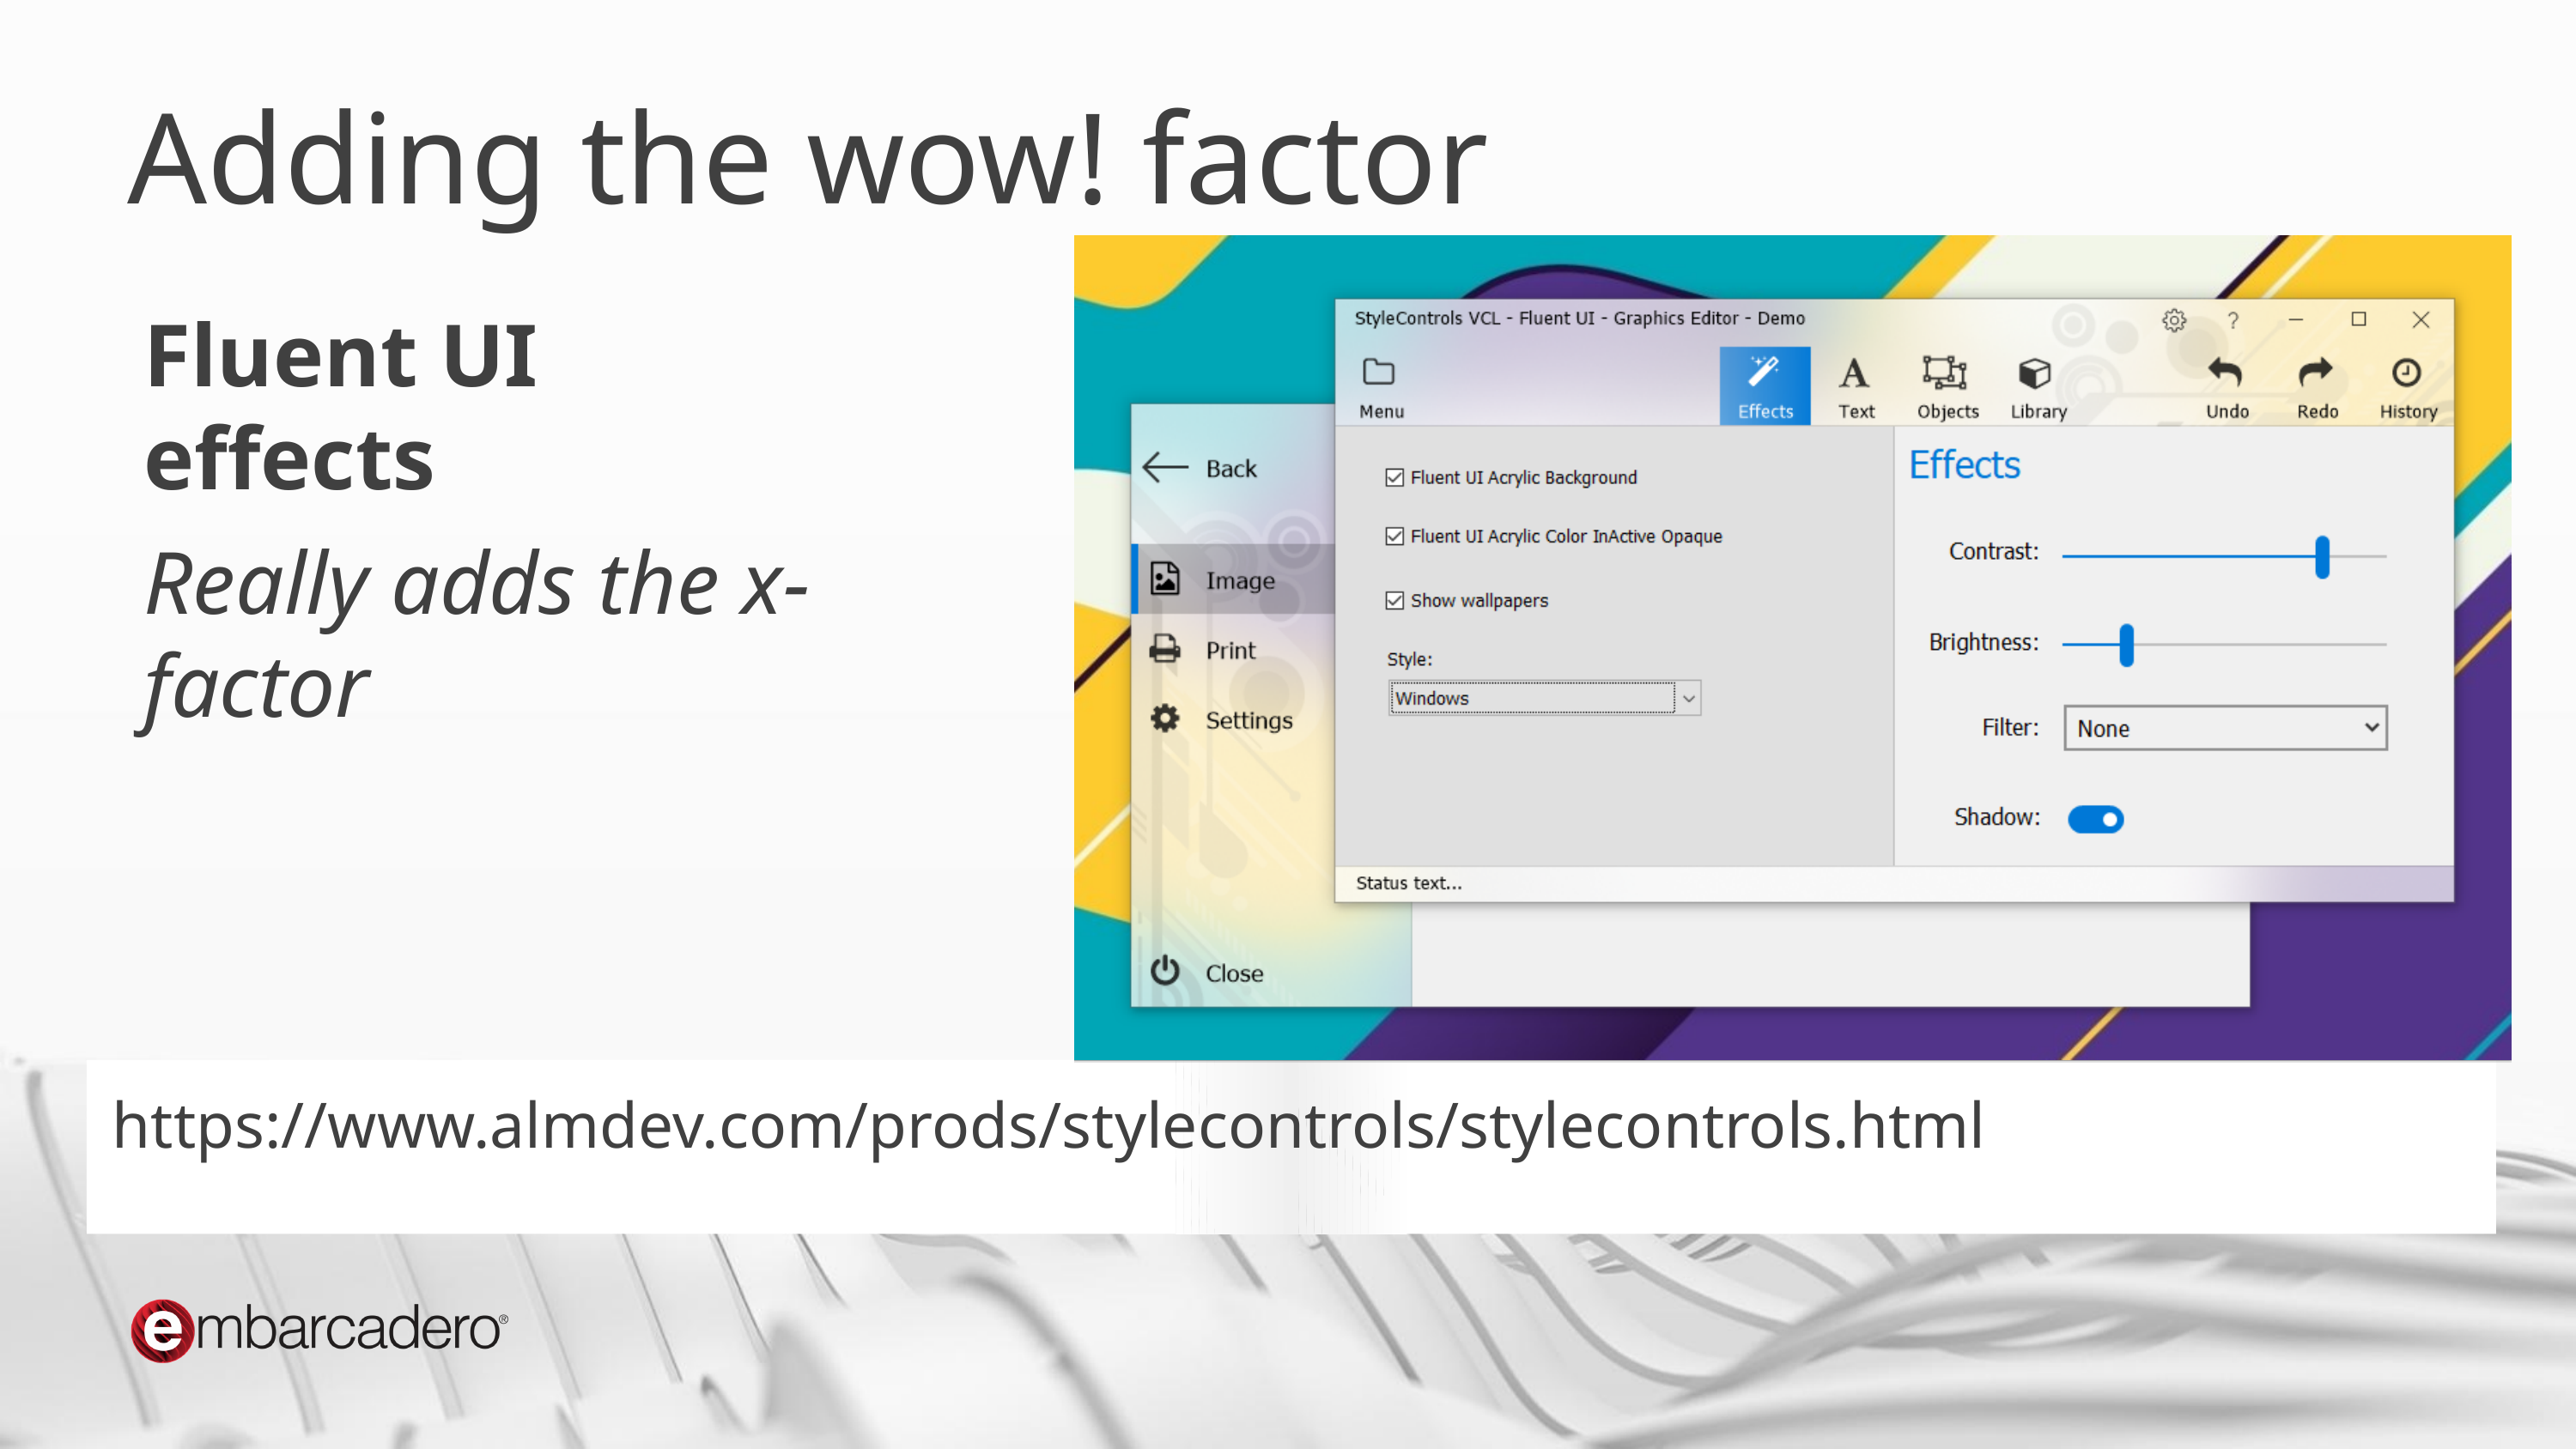

# Adding the wow! factor
Fluent UI effects
Really adds the x-factor
https://www.almdev.com/prods/stylecontrols/stylecontrols.html